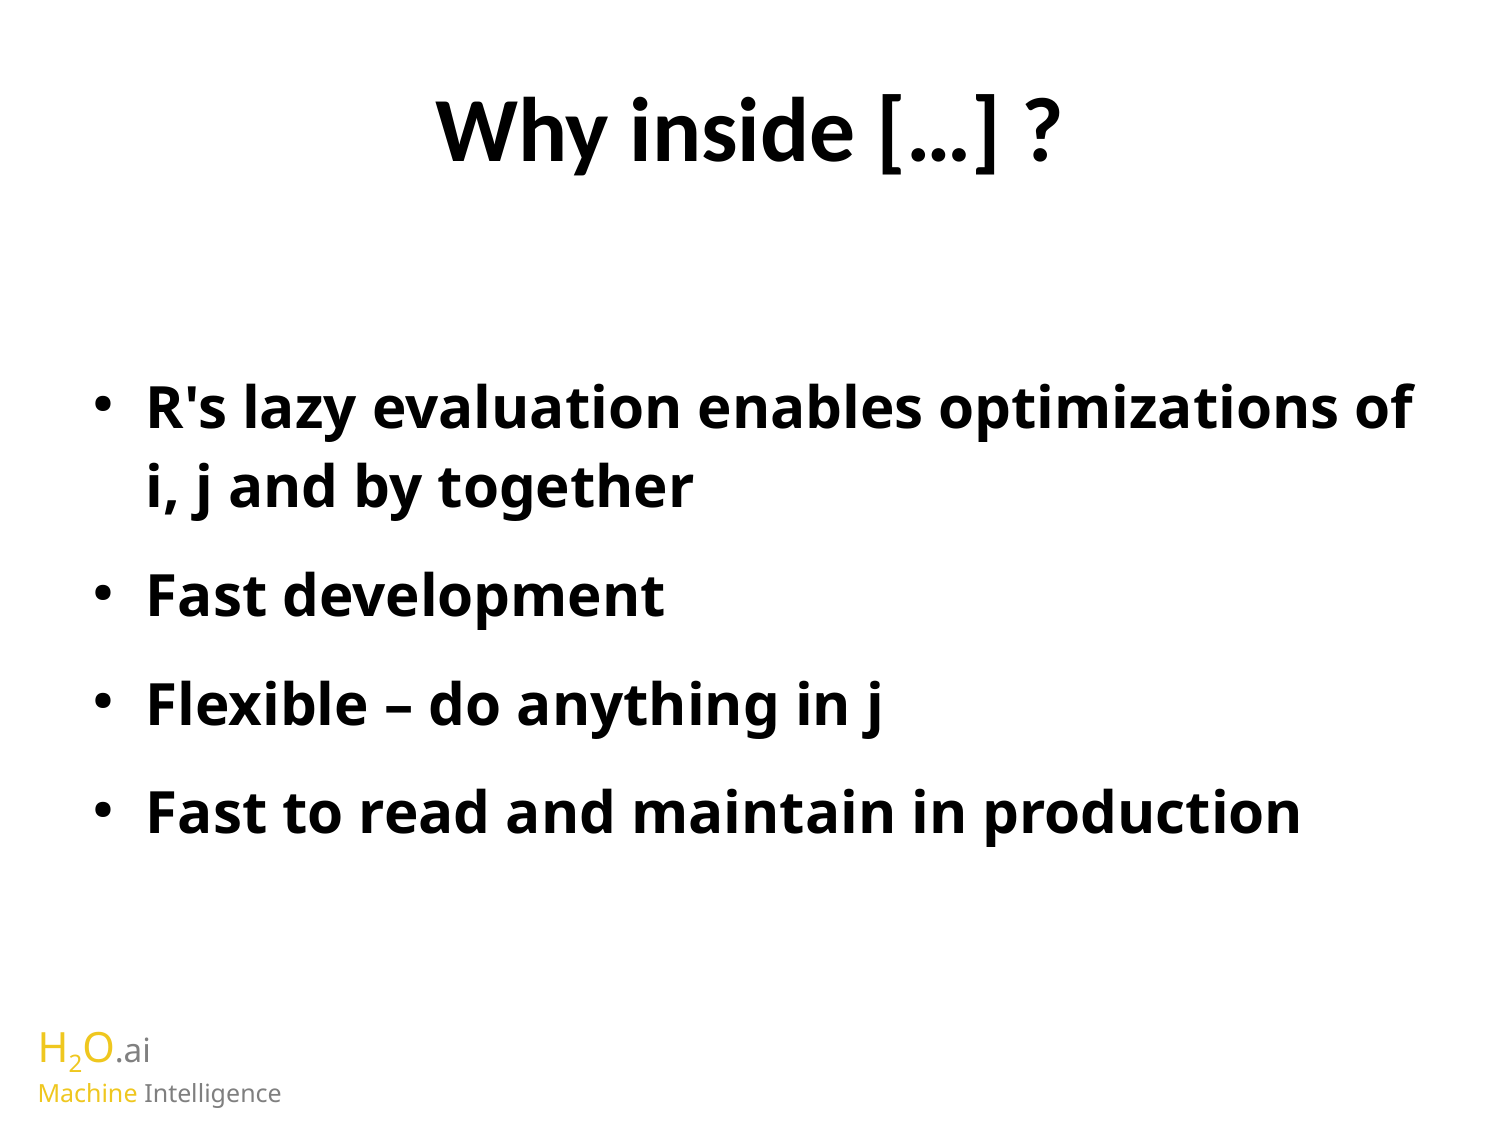

# Why inside […] ?
R's lazy evaluation enables optimizations of i, j and by together
Fast development
Flexible – do anything in j
Fast to read and maintain in production